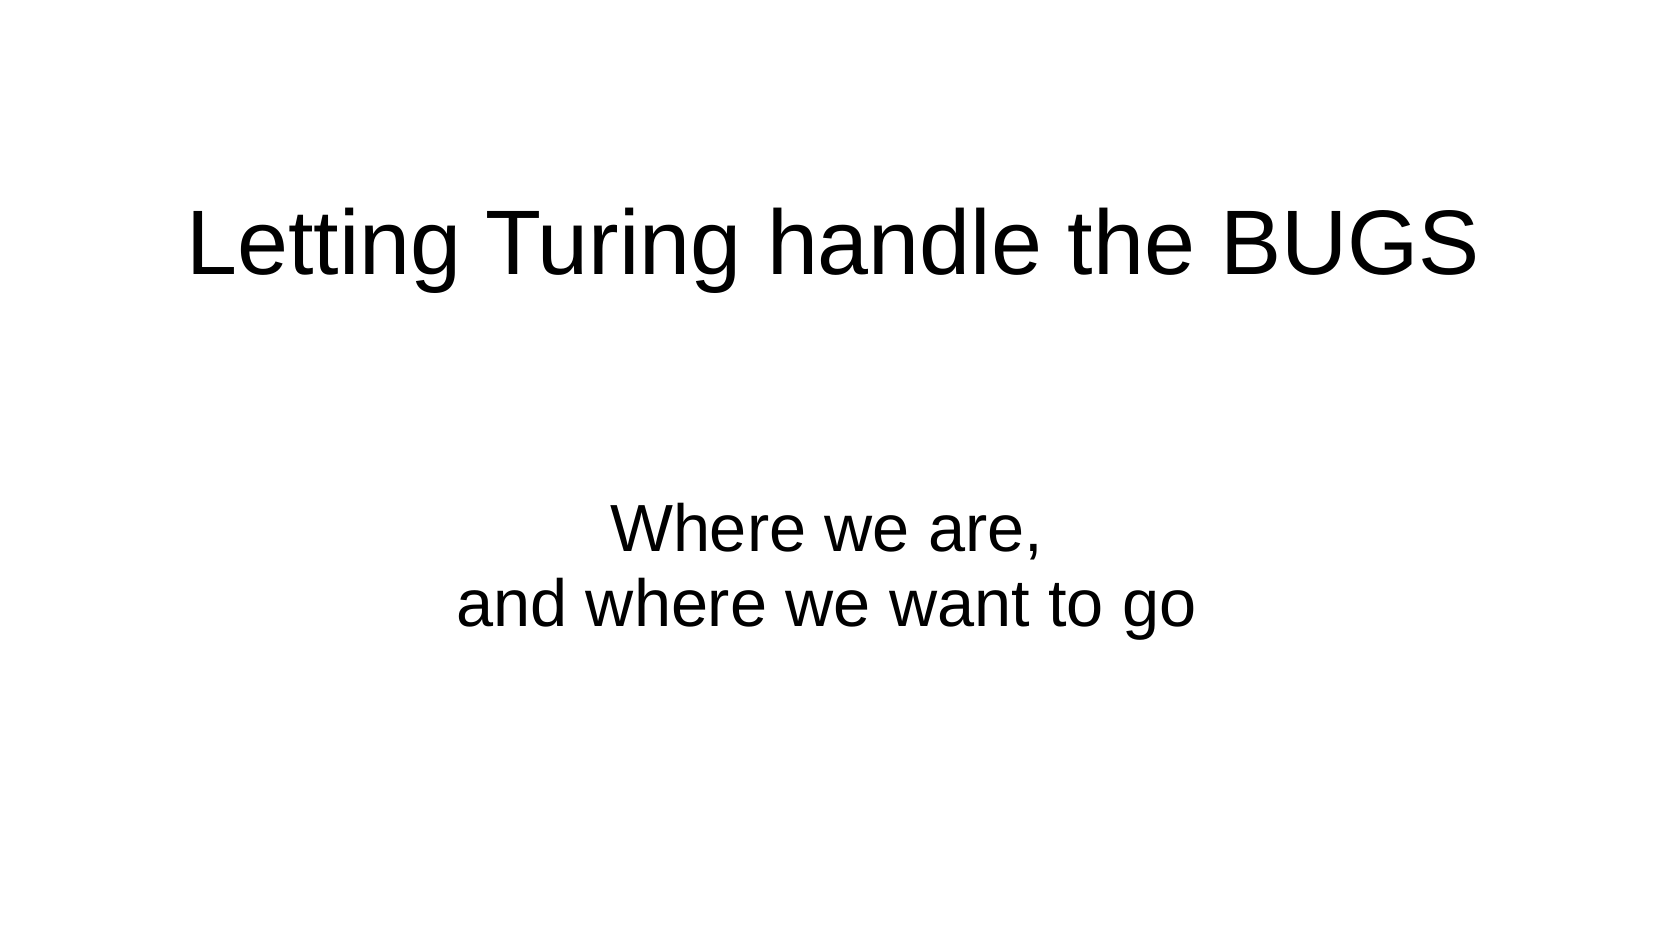

# Letting Turing handle the BUGS
Where we are,
and where we want to go